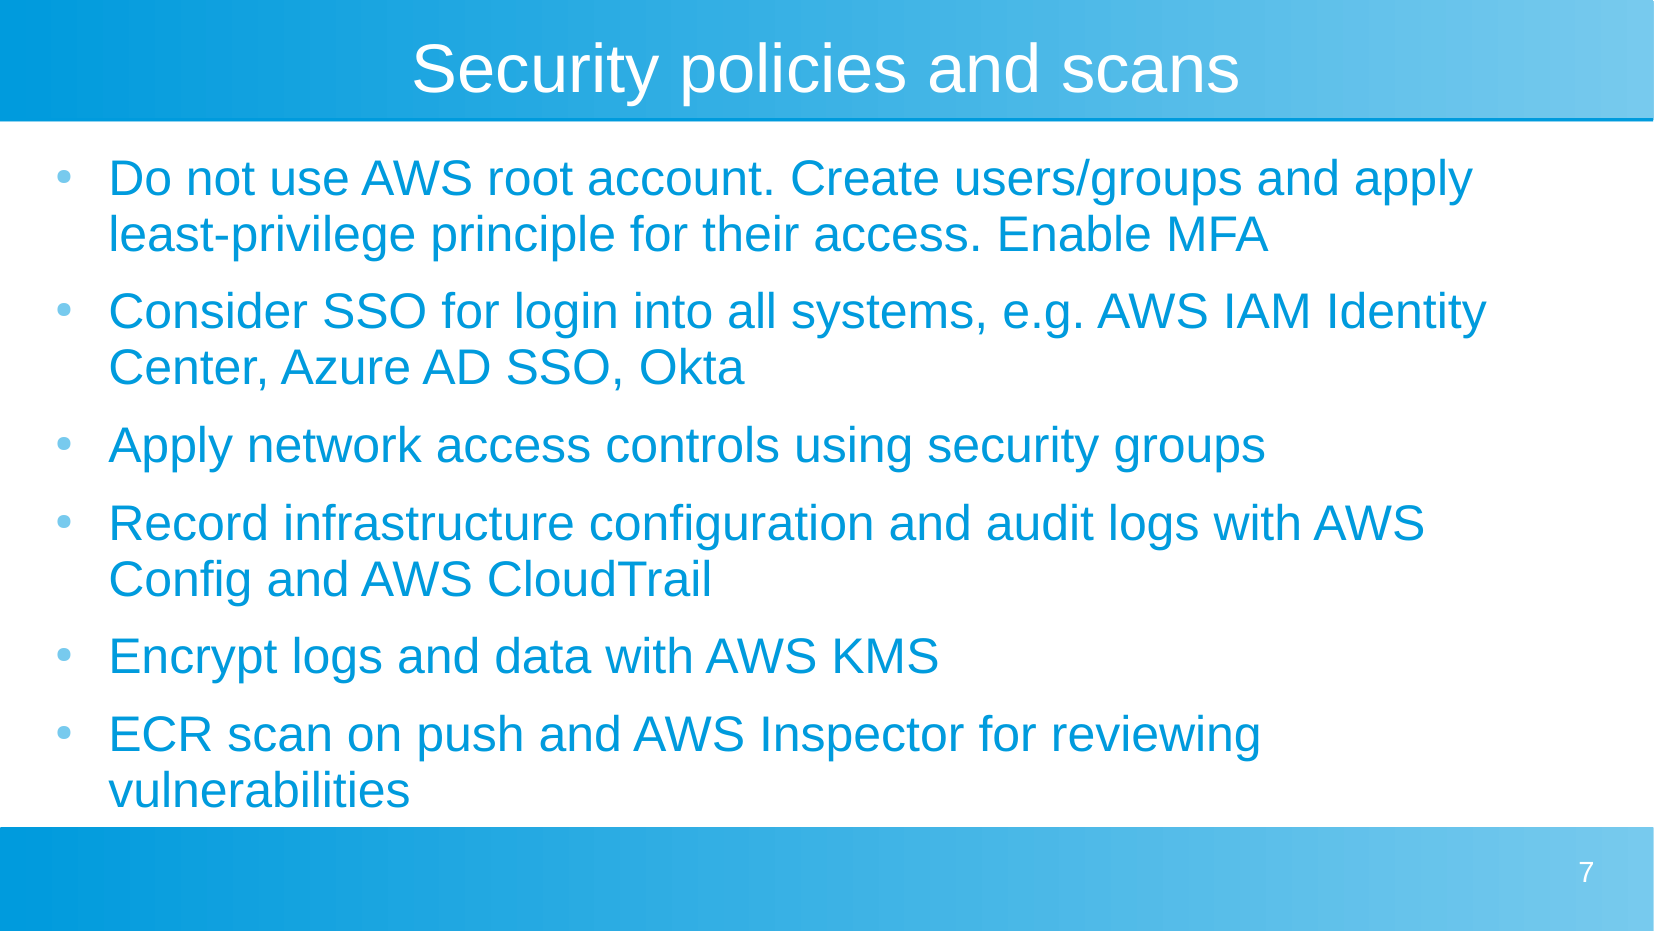

# Security policies and scans
Do not use AWS root account. Create users/groups and apply least-privilege principle for their access. Enable MFA
Consider SSO for login into all systems, e.g. AWS IAM Identity Center, Azure AD SSO, Okta
Apply network access controls using security groups
Record infrastructure configuration and audit logs with AWS Config and AWS CloudTrail
Encrypt logs and data with AWS KMS
ECR scan on push and AWS Inspector for reviewing vulnerabilities
7